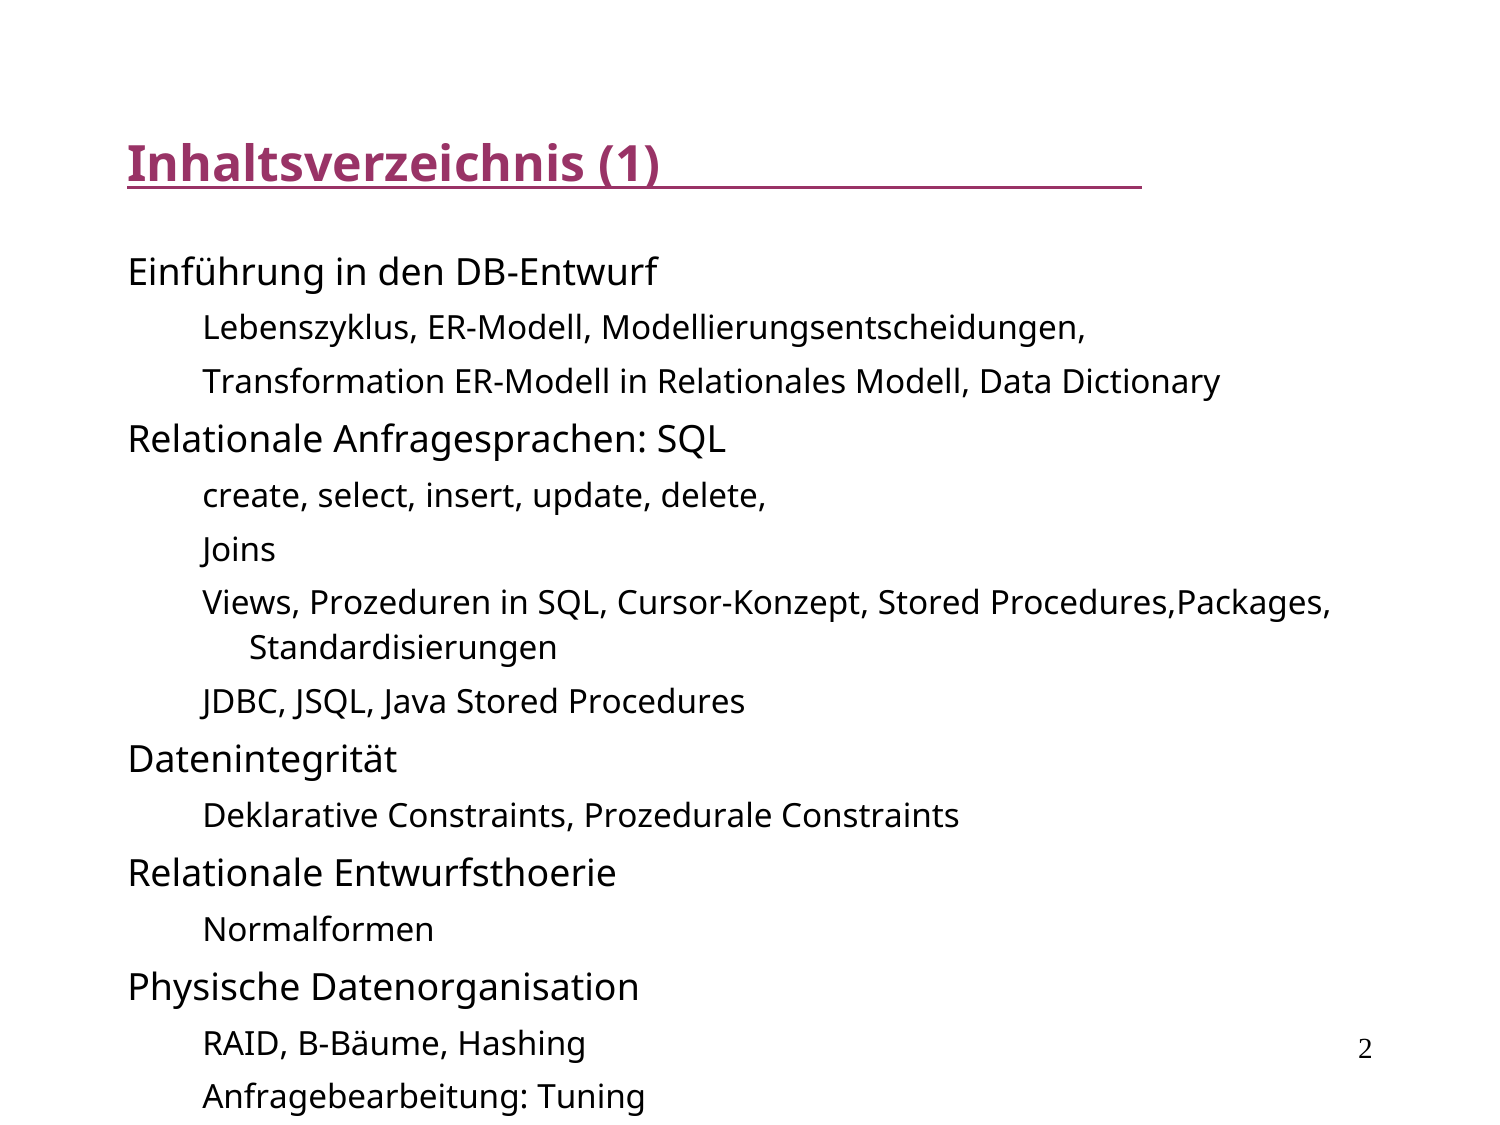

# Inhaltsverzeichnis (1)
Einführung in den DB-Entwurf
Lebenszyklus, ER-Modell, Modellierungsentscheidungen,
Transformation ER-Modell in Relationales Modell, Data Dictionary
Relationale Anfragesprachen: SQL
create, select, insert, update, delete,
Joins
Views, Prozeduren in SQL, Cursor-Konzept, Stored Procedures,Packages, Standardisierungen
JDBC, JSQL, Java Stored Procedures
Datenintegrität
Deklarative Constraints, Prozedurale Constraints
Relationale Entwurfsthoerie
Normalformen
Physische Datenorganisation
RAID, B-Bäume, Hashing
Anfragebearbeitung: Tuning
Transaktionsverwaltung, Mehrbenutzersynchronisation
2